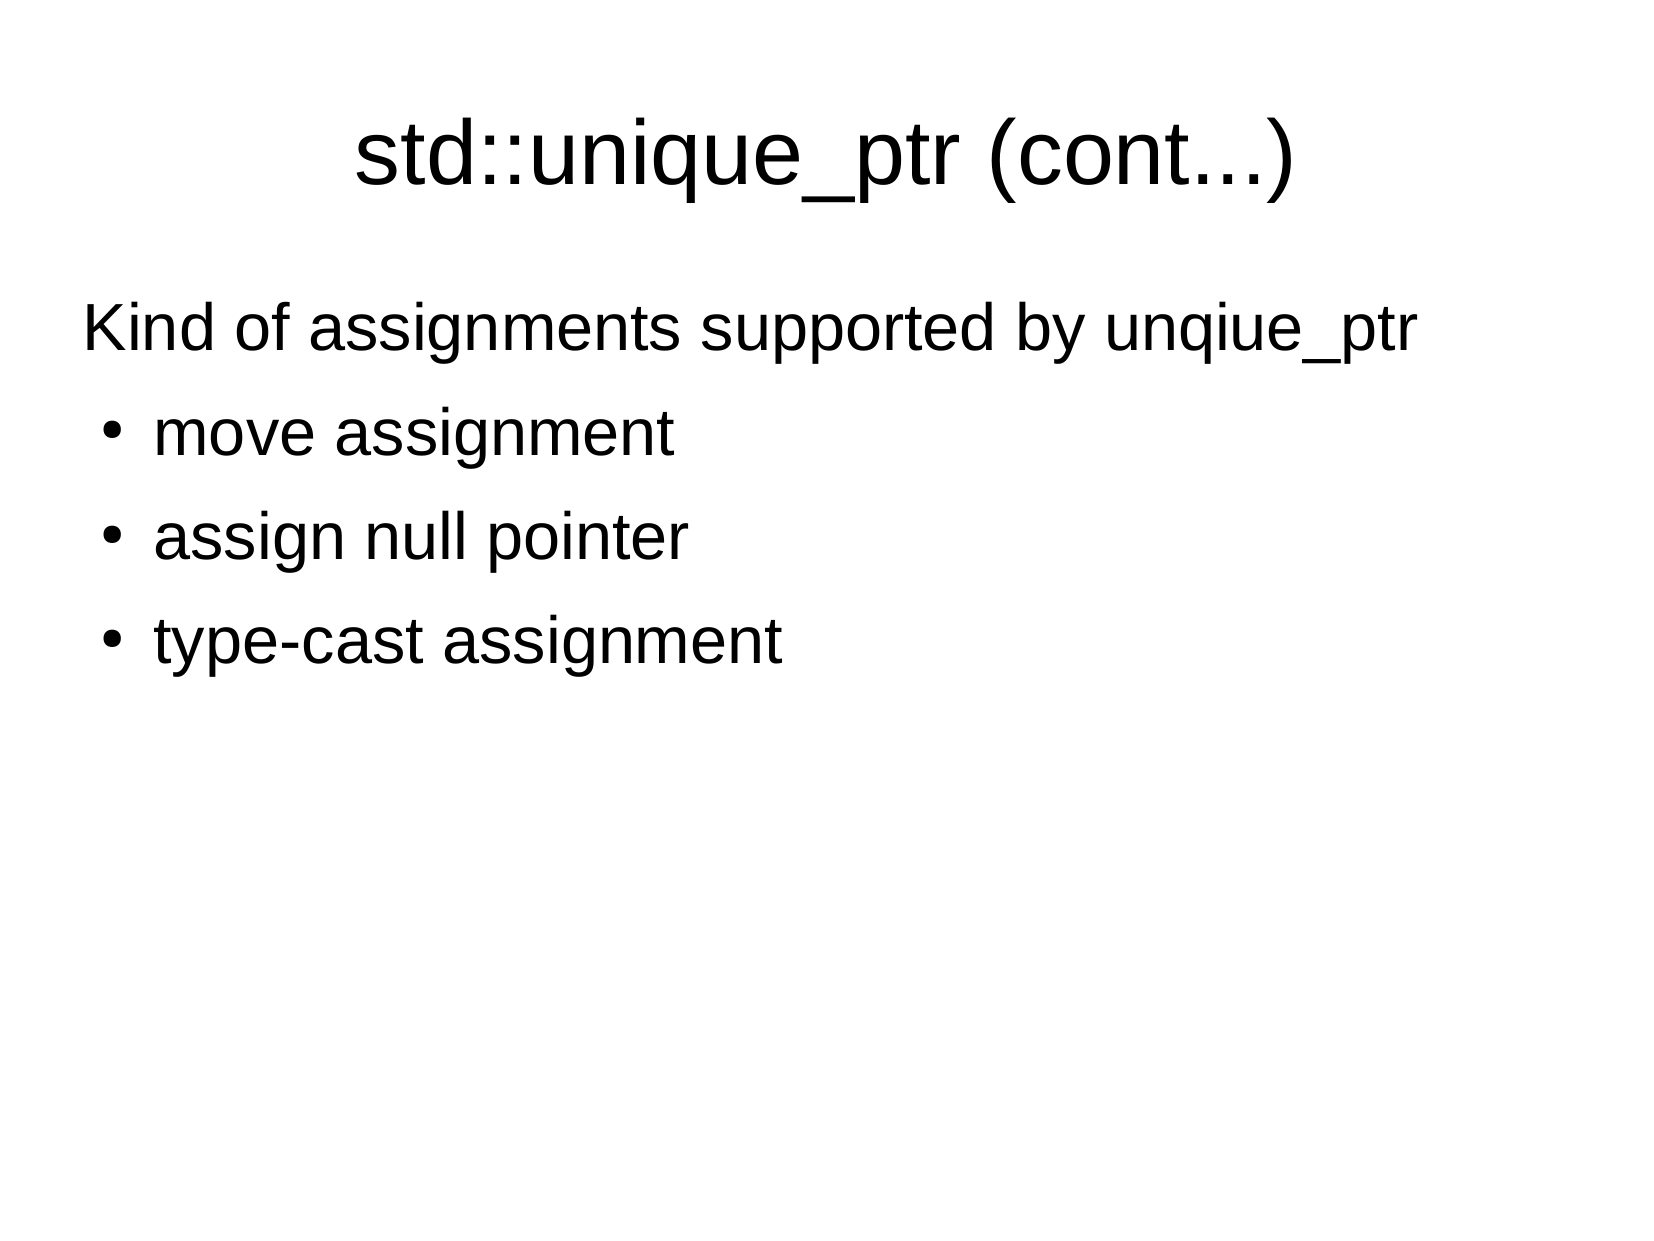

# std::unique_ptr (cont...)
Kind of assignments supported by unqiue_ptr
move assignment
assign null pointer
type-cast assignment